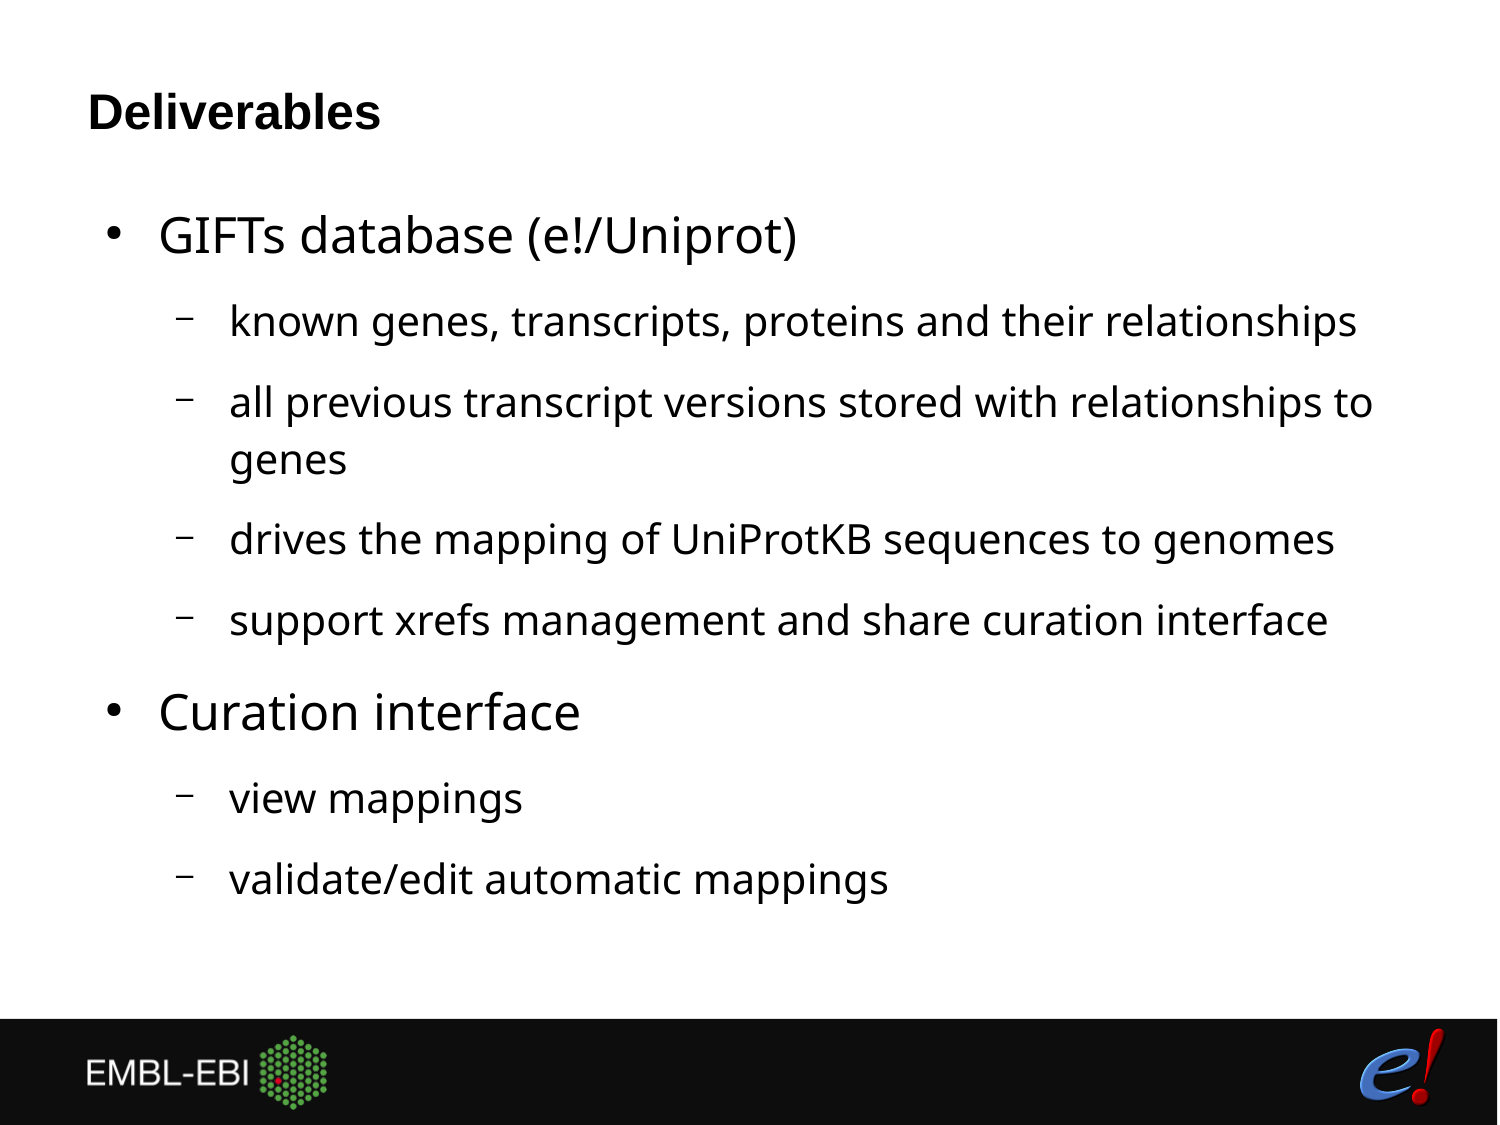

# Deliverables
GIFTs database (e!/Uniprot)
known genes, transcripts, proteins and their relationships
all previous transcript versions stored with relationships to genes
drives the mapping of UniProtKB sequences to genomes
support xrefs management and share curation interface
Curation interface
view mappings
validate/edit automatic mappings